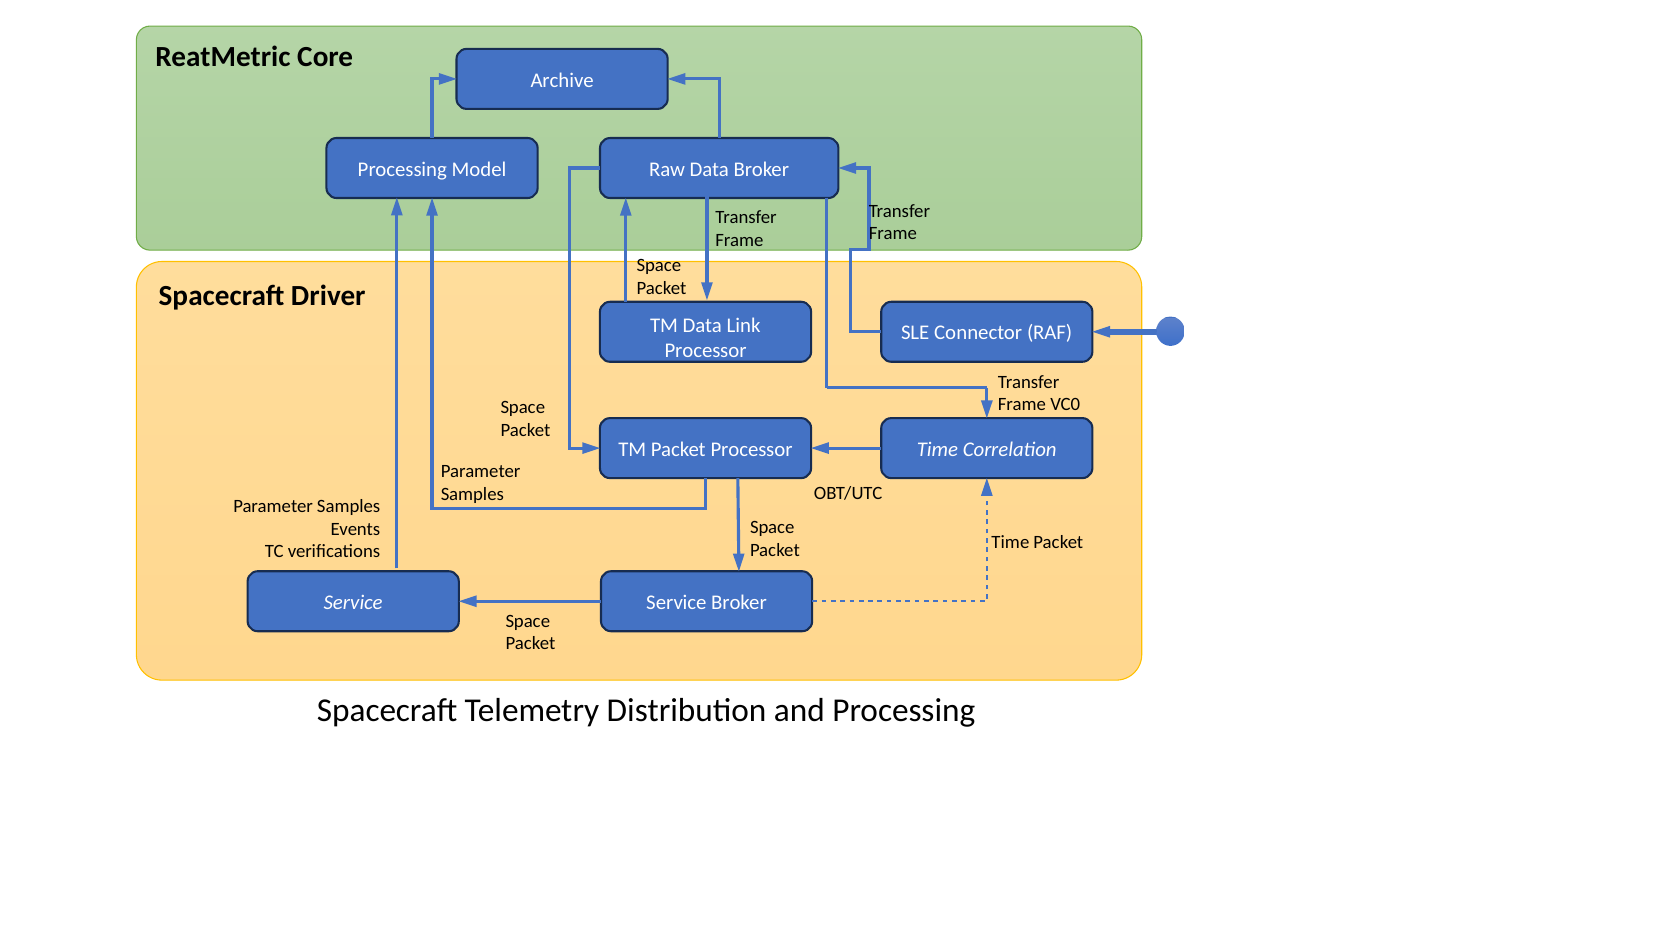

ReatMetric Core
Archive
Processing Model
Raw Data Broker
Transfer
Frame
Transfer
Frame
Space Packet
Spacecraft Driver
TM Data Link Processor
SLE Connector (RAF)
Transfer
Frame VC0
Space Packet
TM Packet Processor
Time Correlation
Parameter Samples
OBT/UTC
Parameter Samples
Events
TC verifications
Space Packet
Time Packet
Service
Service Broker
Space Packet
Spacecraft Telemetry Distribution and Processing